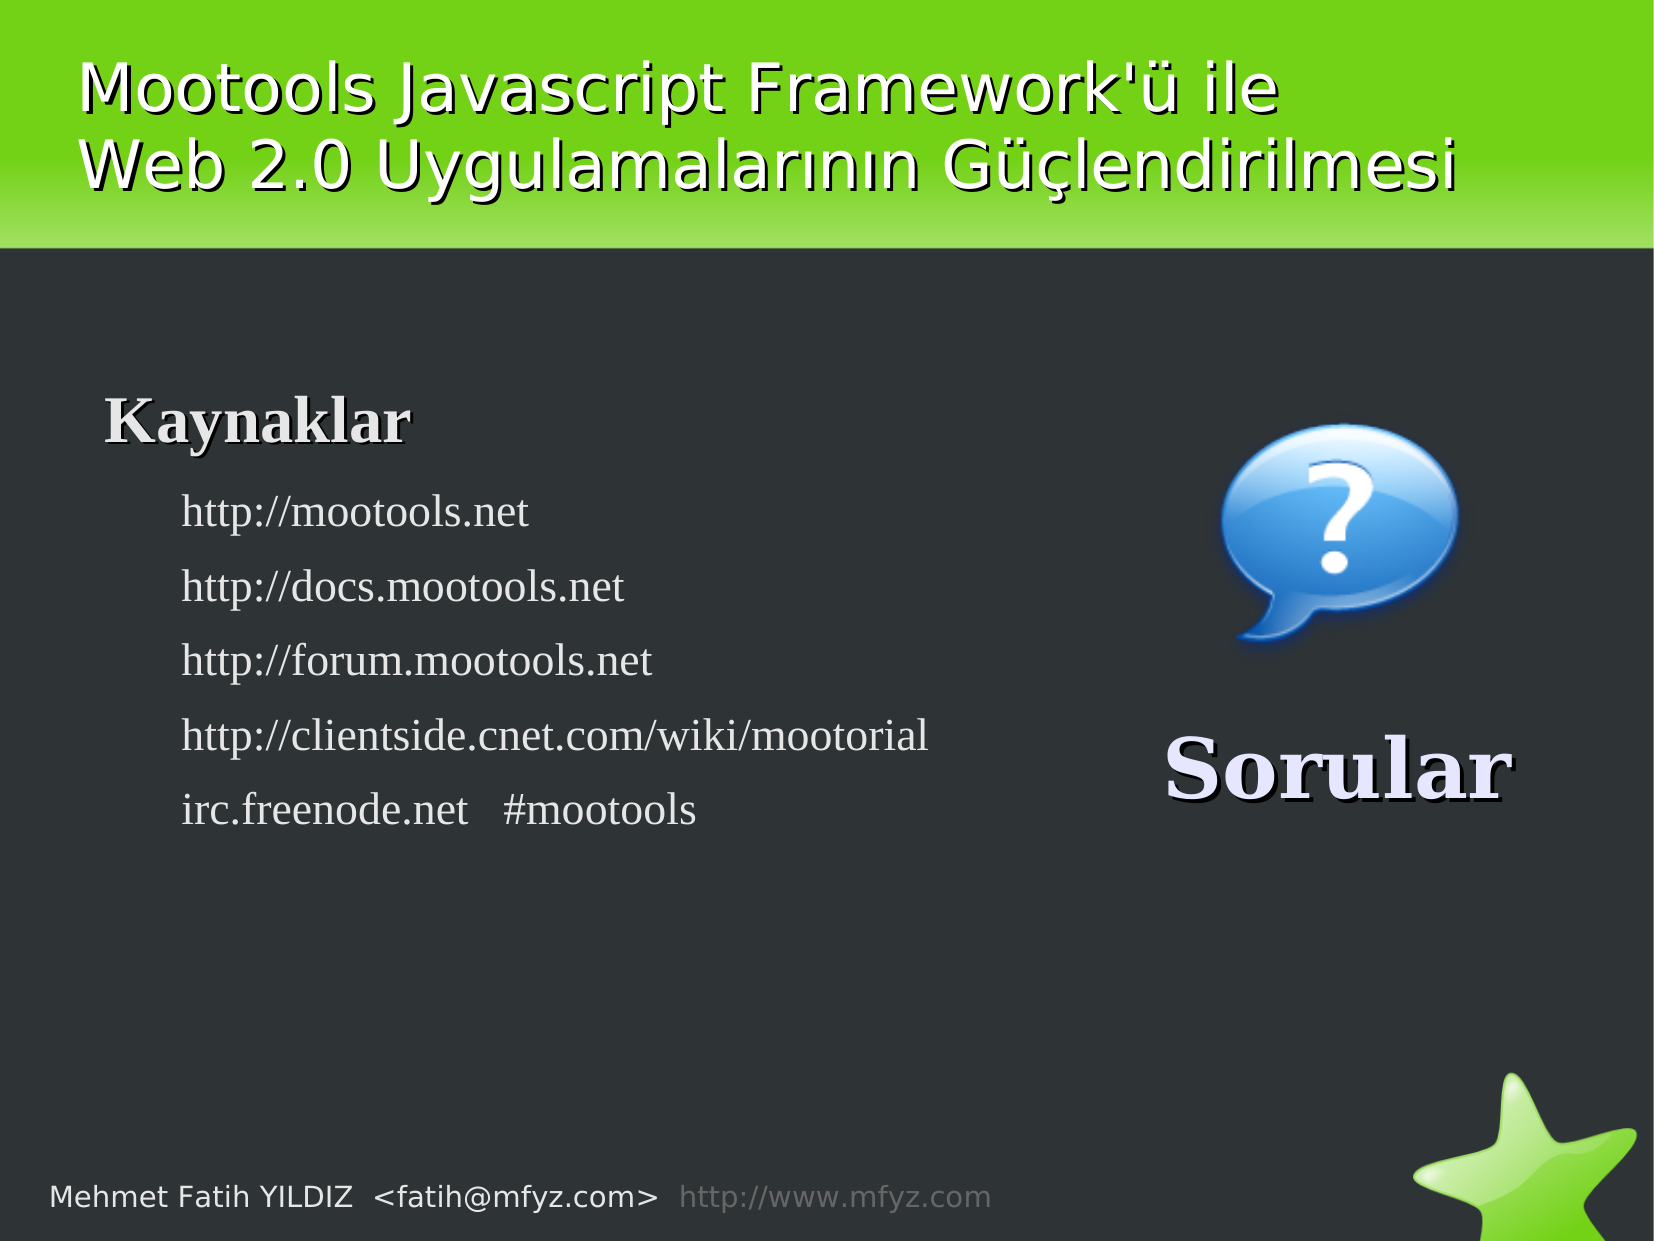

# Mootools Javascript Framework'ü ile Web 2.0 Uygulamalarının Güçlendirilmesi
Kaynaklar
http://mootools.net
http://docs.mootools.net
http://forum.mootools.net
http://clientside.cnet.com/wiki/mootorial
irc.freenode.net #mootools
Sorular
Mehmet Fatih YILDIZ <fatih@mfyz.com> http://www.mfyz.com